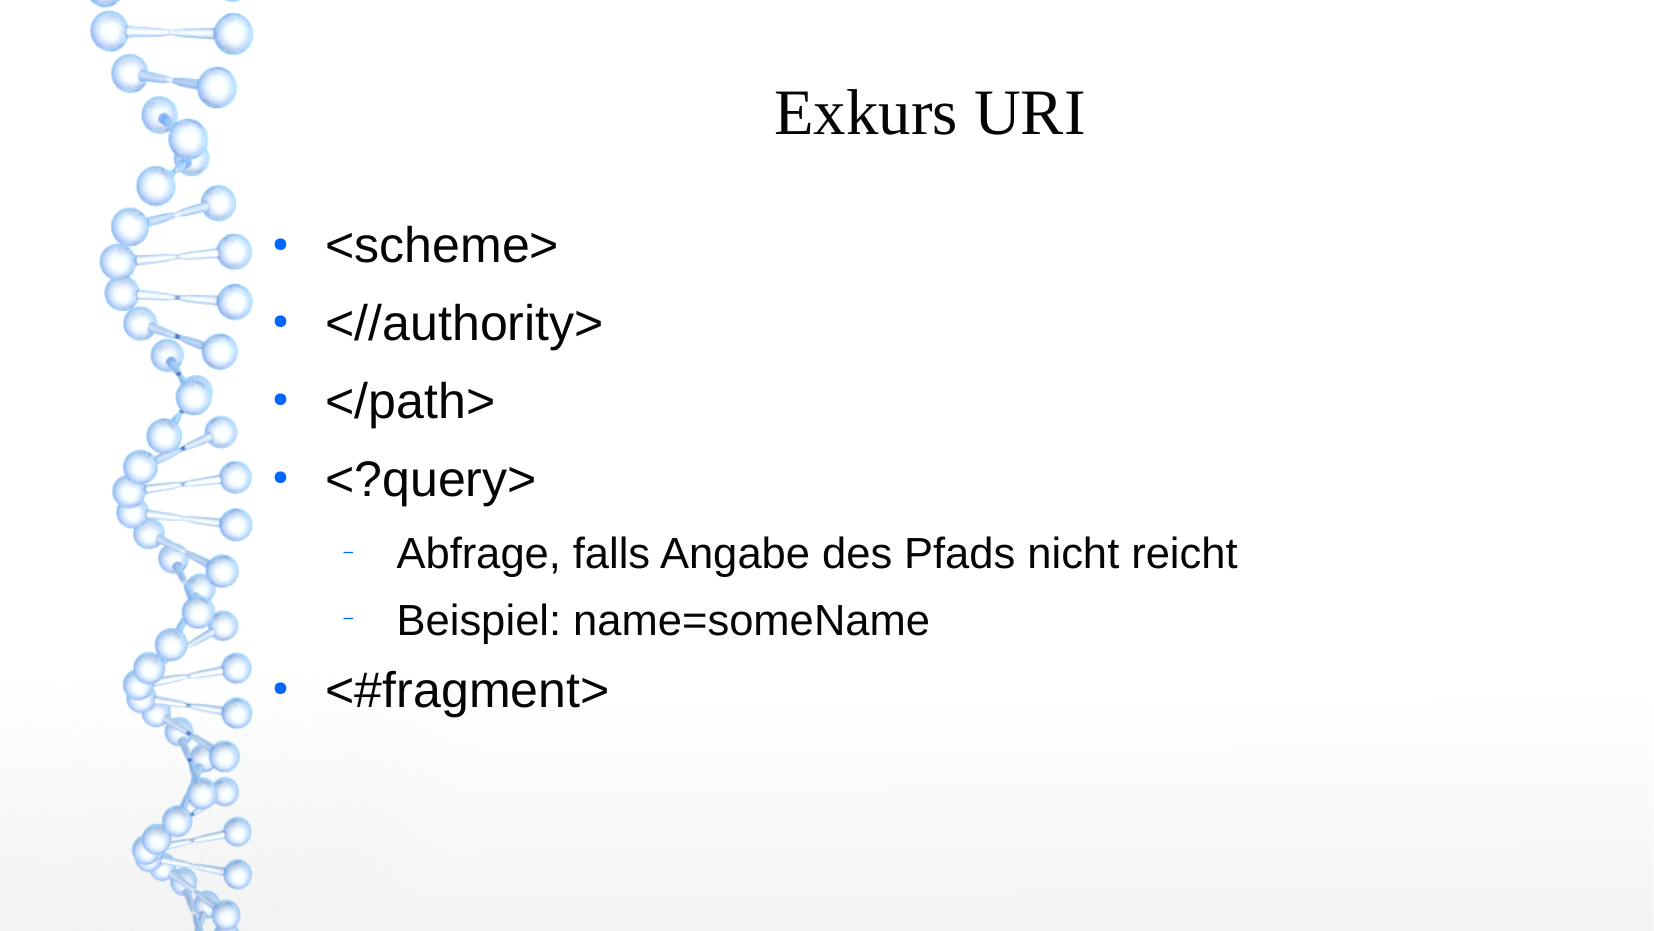

# Exkurs URI
<scheme>
<//authority>
</path>
<?query>
Abfrage, falls Angabe des Pfads nicht reicht
Beispiel: name=someName
<#fragment>